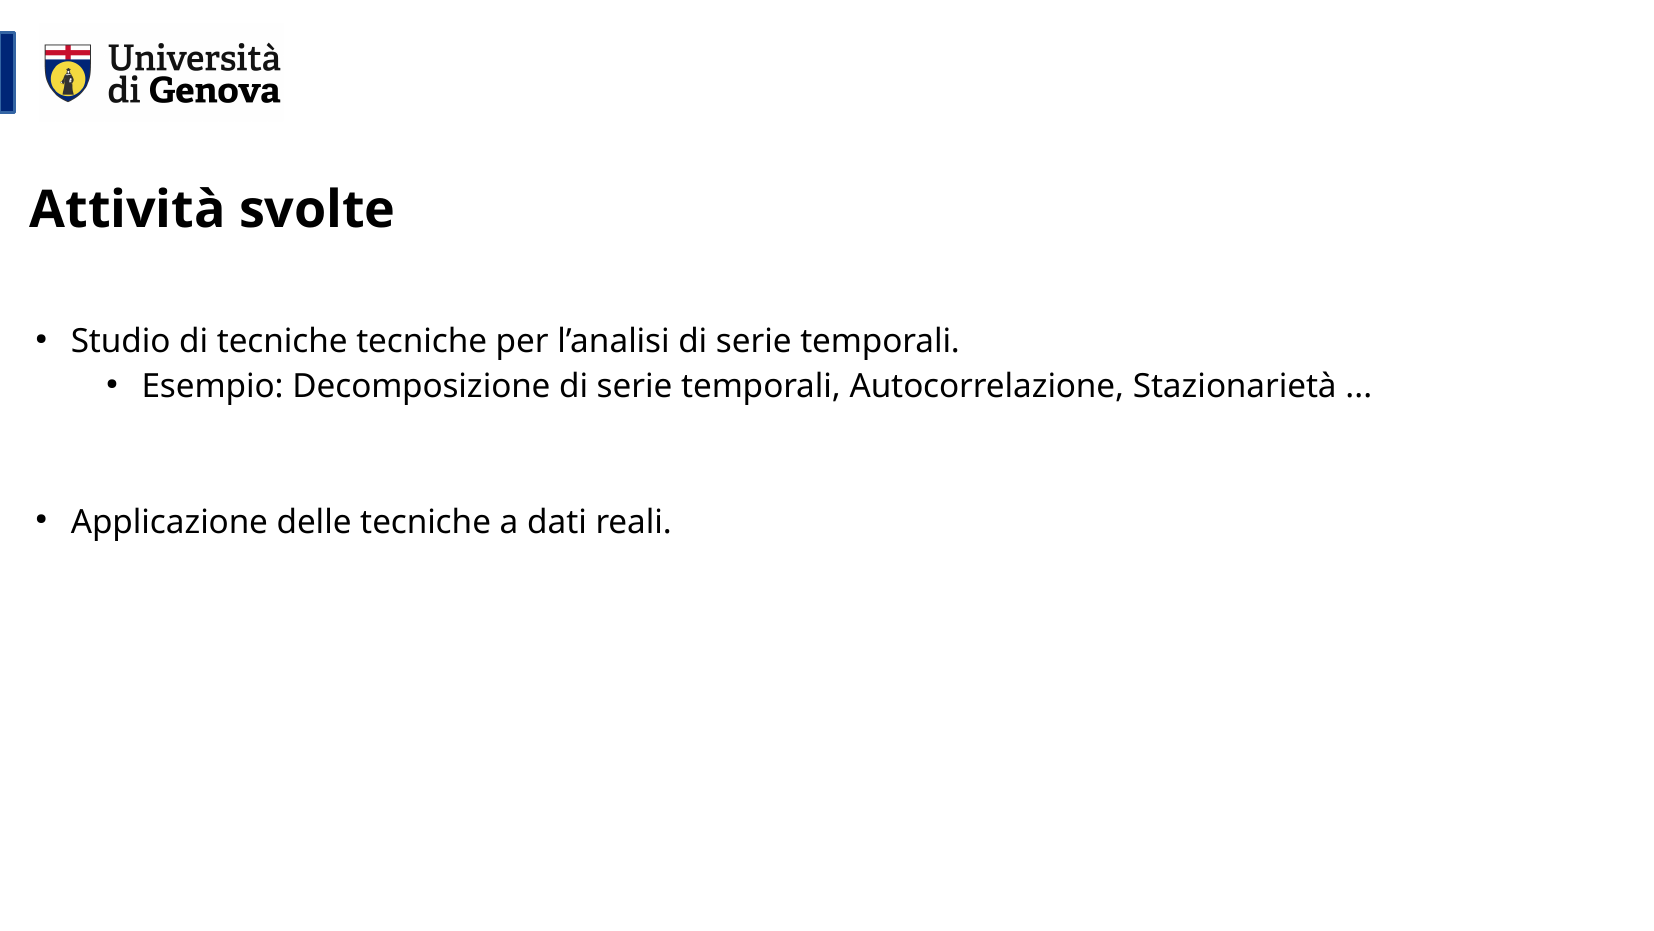

# Attività svolte
Studio di tecniche tecniche per l’analisi di serie temporali.
Esempio: Decomposizione di serie temporali, Autocorrelazione, Stazionarietà ...
Applicazione delle tecniche a dati reali.